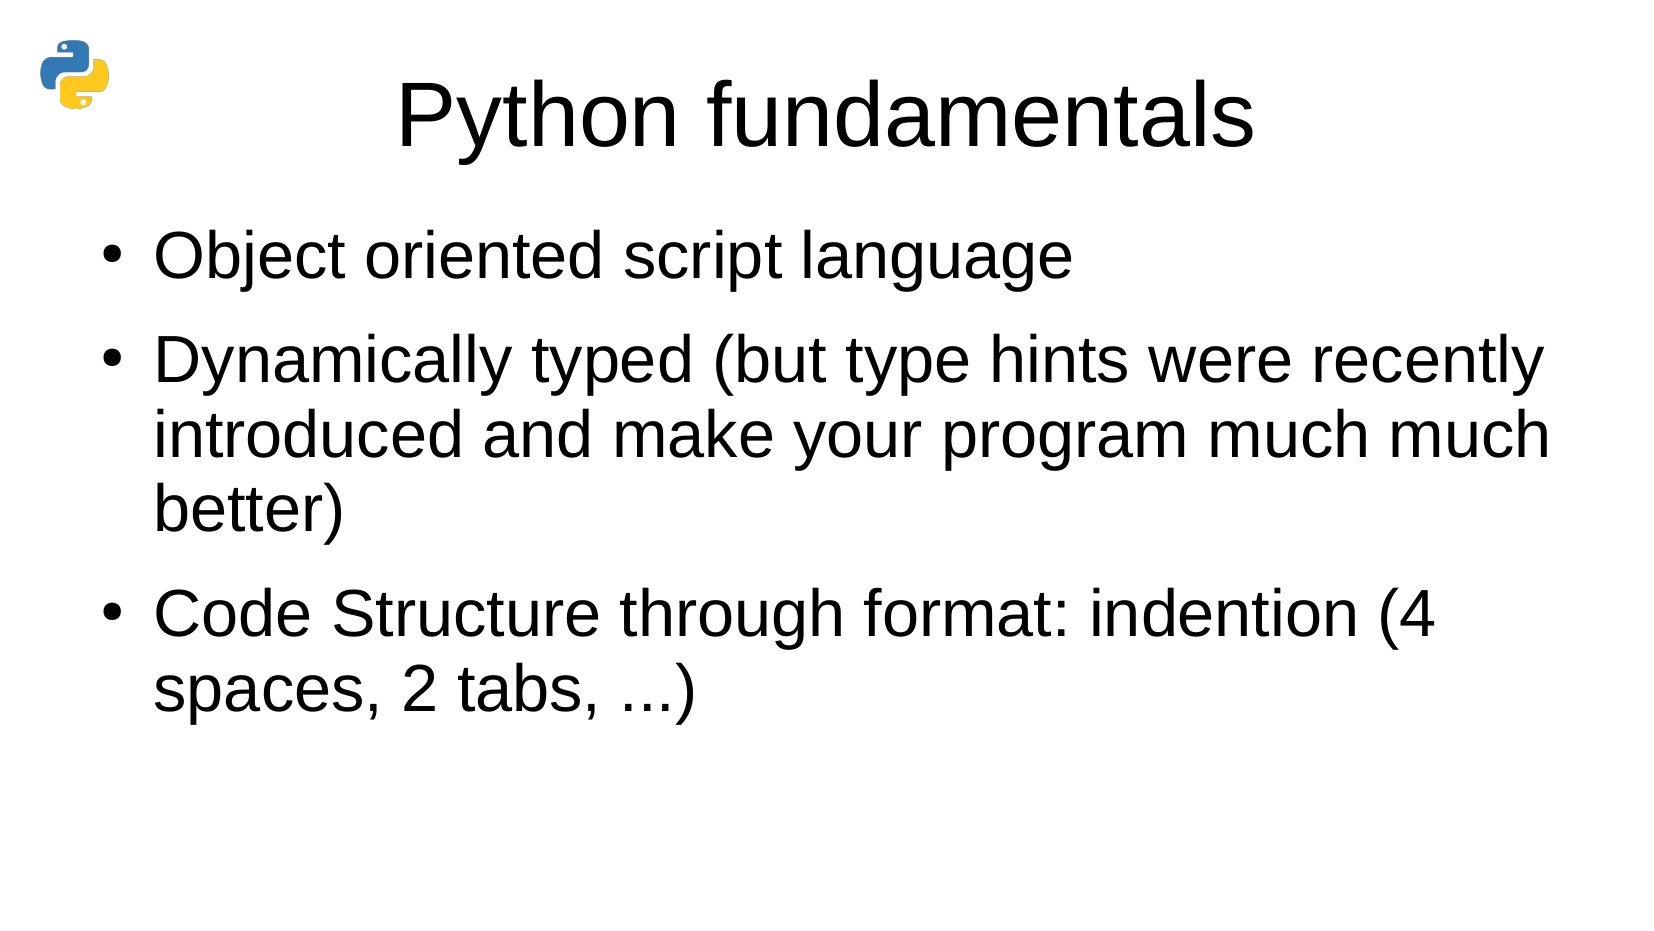

# Python fundamentals
Object oriented script language
Dynamically typed (but type hints were recently introduced and make your program much much better)
Code Structure through format: indention (4 spaces, 2 tabs, ...)